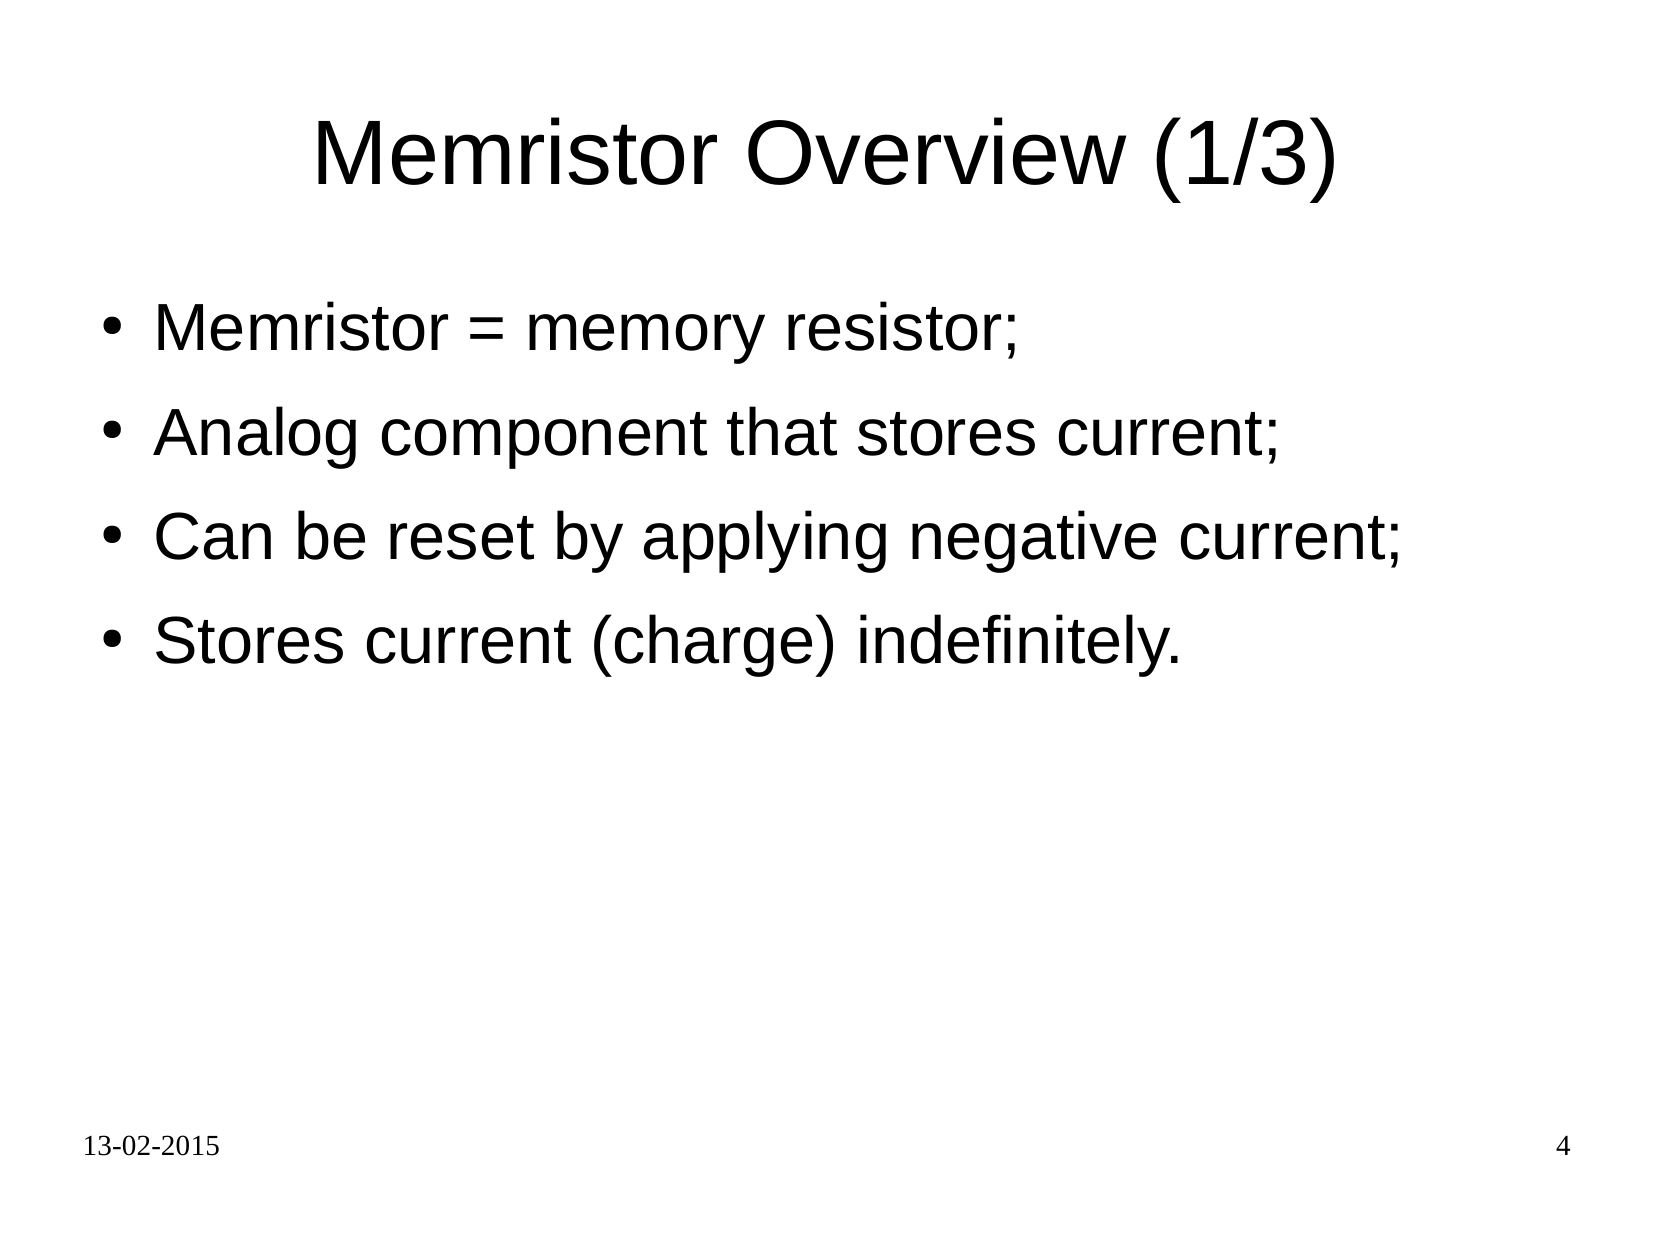

# Memristor Overview (1/3)
Memristor = memory resistor;
Analog component that stores current;
Can be reset by applying negative current;
Stores current (charge) indefinitely.
13-02-2015
4